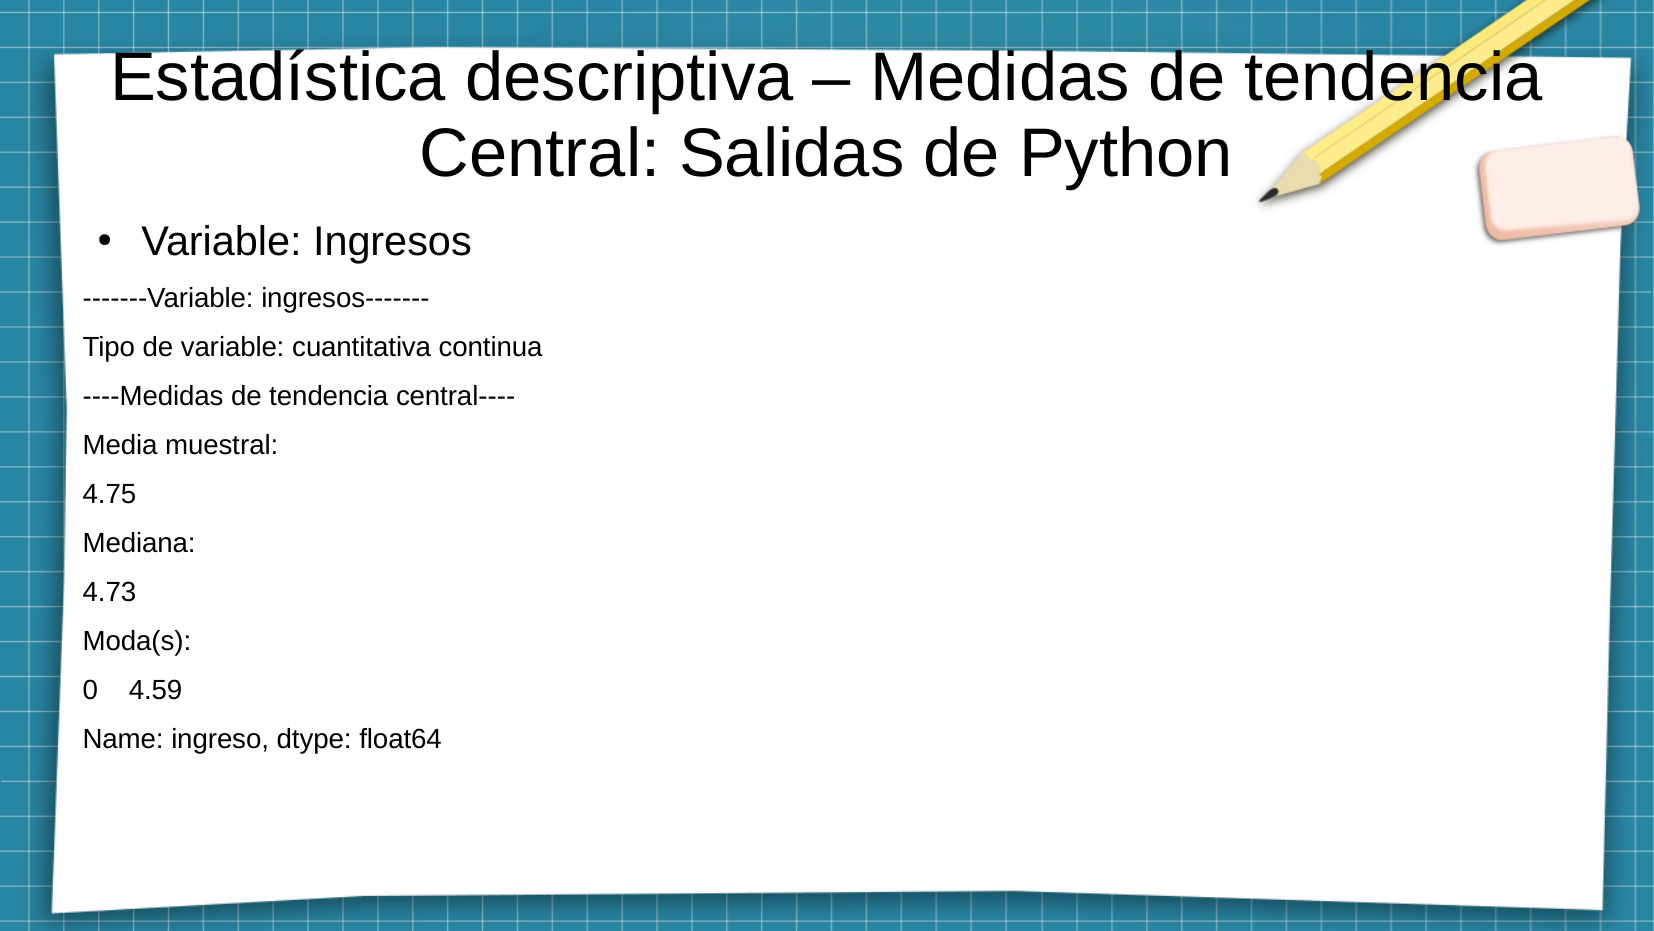

# Estadística descriptiva – Medidas de tendencia Central: Salidas de Python
Variable: Ingresos
-------Variable: ingresos-------
Tipo de variable: cuantitativa continua
----Medidas de tendencia central----
Media muestral:
4.75
Mediana:
4.73
Moda(s):
0 4.59
Name: ingreso, dtype: float64